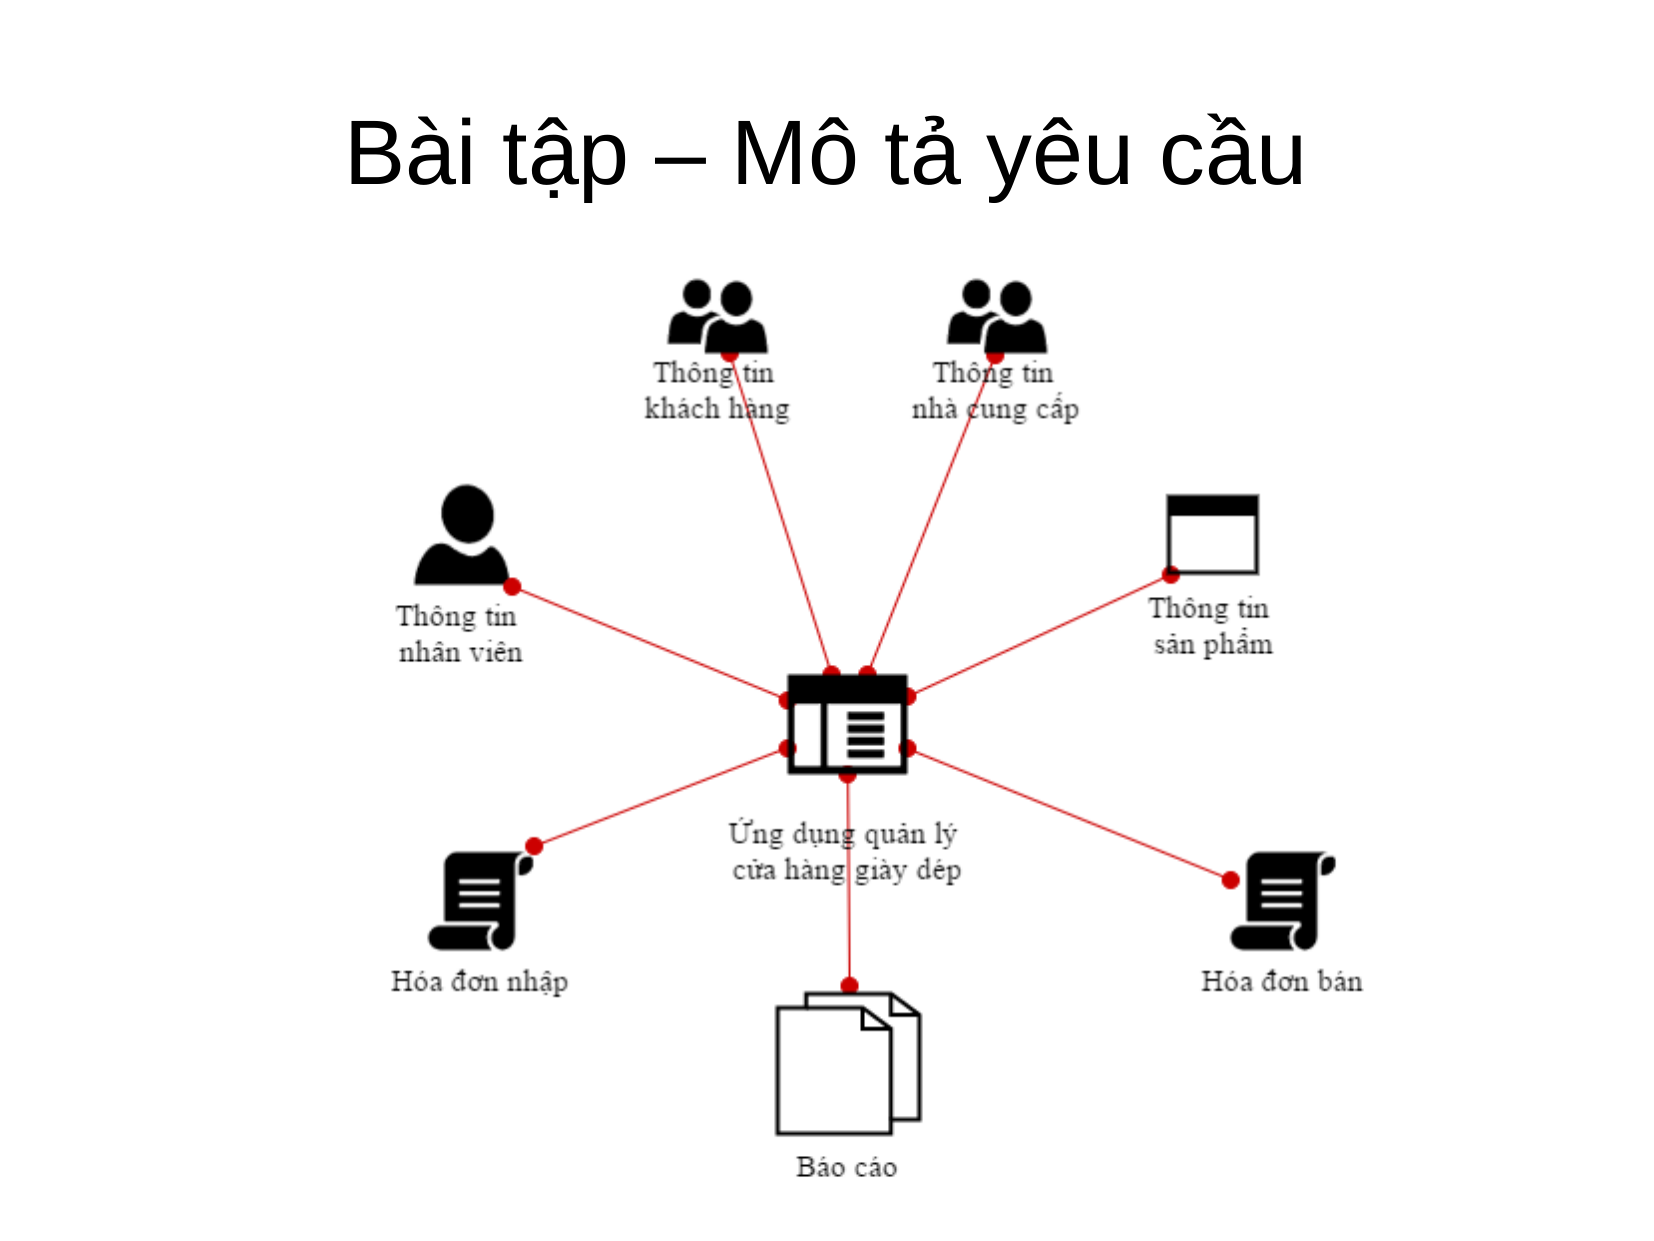

# Bài tập – Mô tả yêu cầu